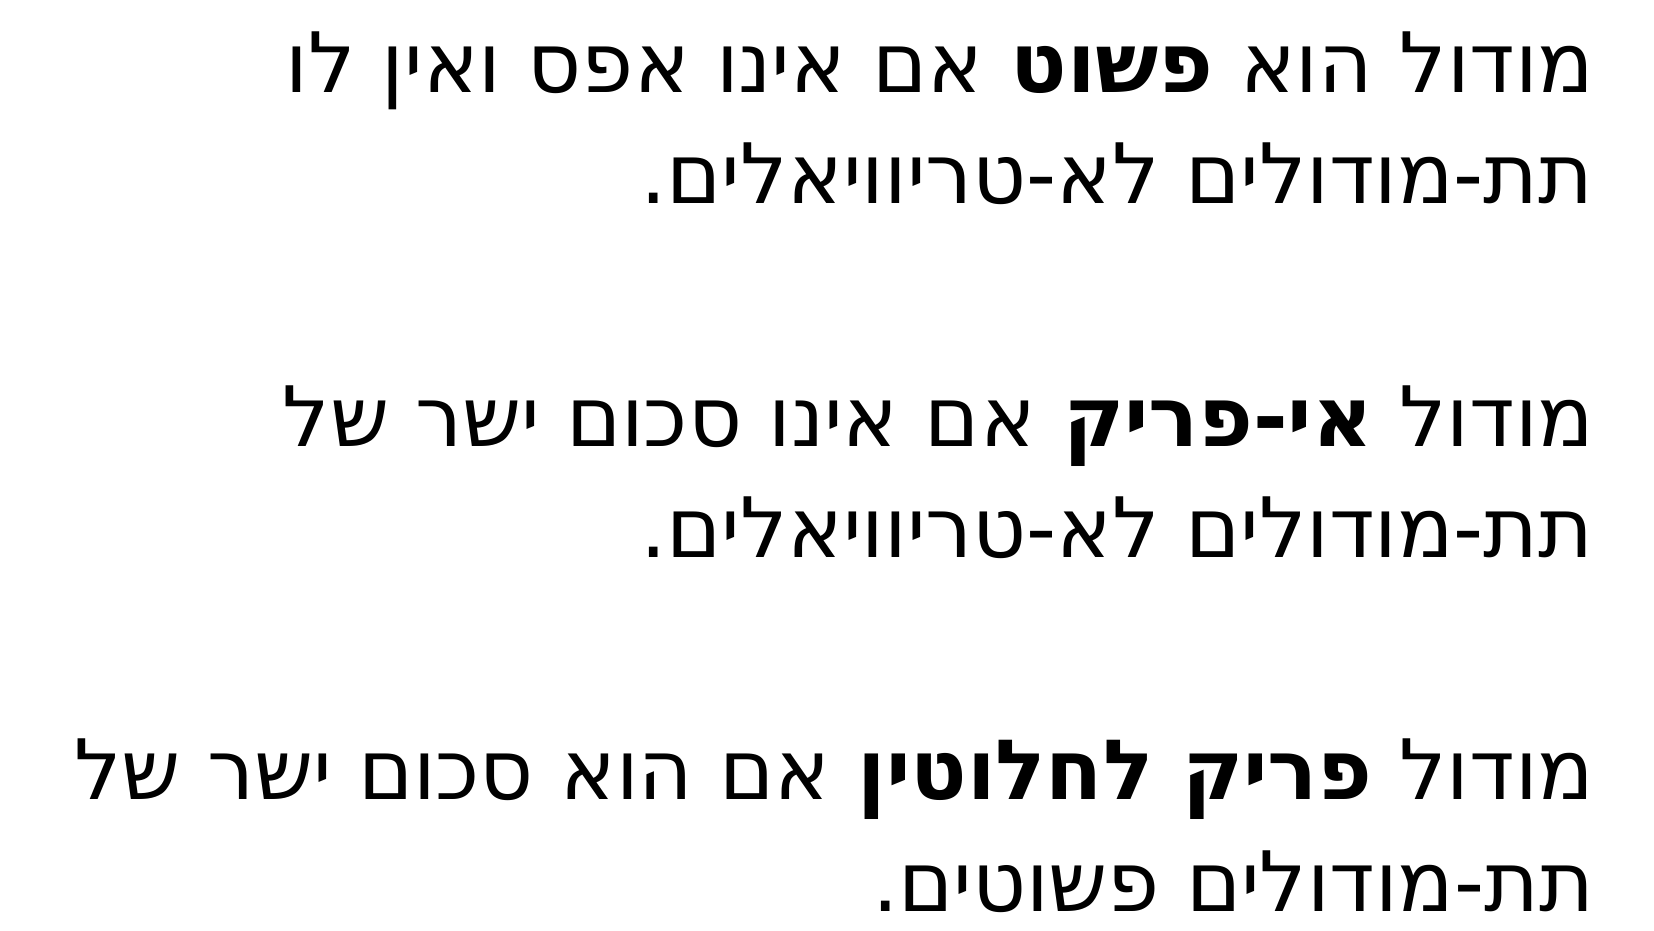

# מודול הוא פשוט אם אינו אפס ואין לו תת-מודולים לא-טריוויאלים.
מודול אי-פריק אם אינו סכום ישר של תת-מודולים לא-טריוויאלים.
מודול פריק לחלוטין אם הוא סכום ישר של תת-מודולים פשוטים.